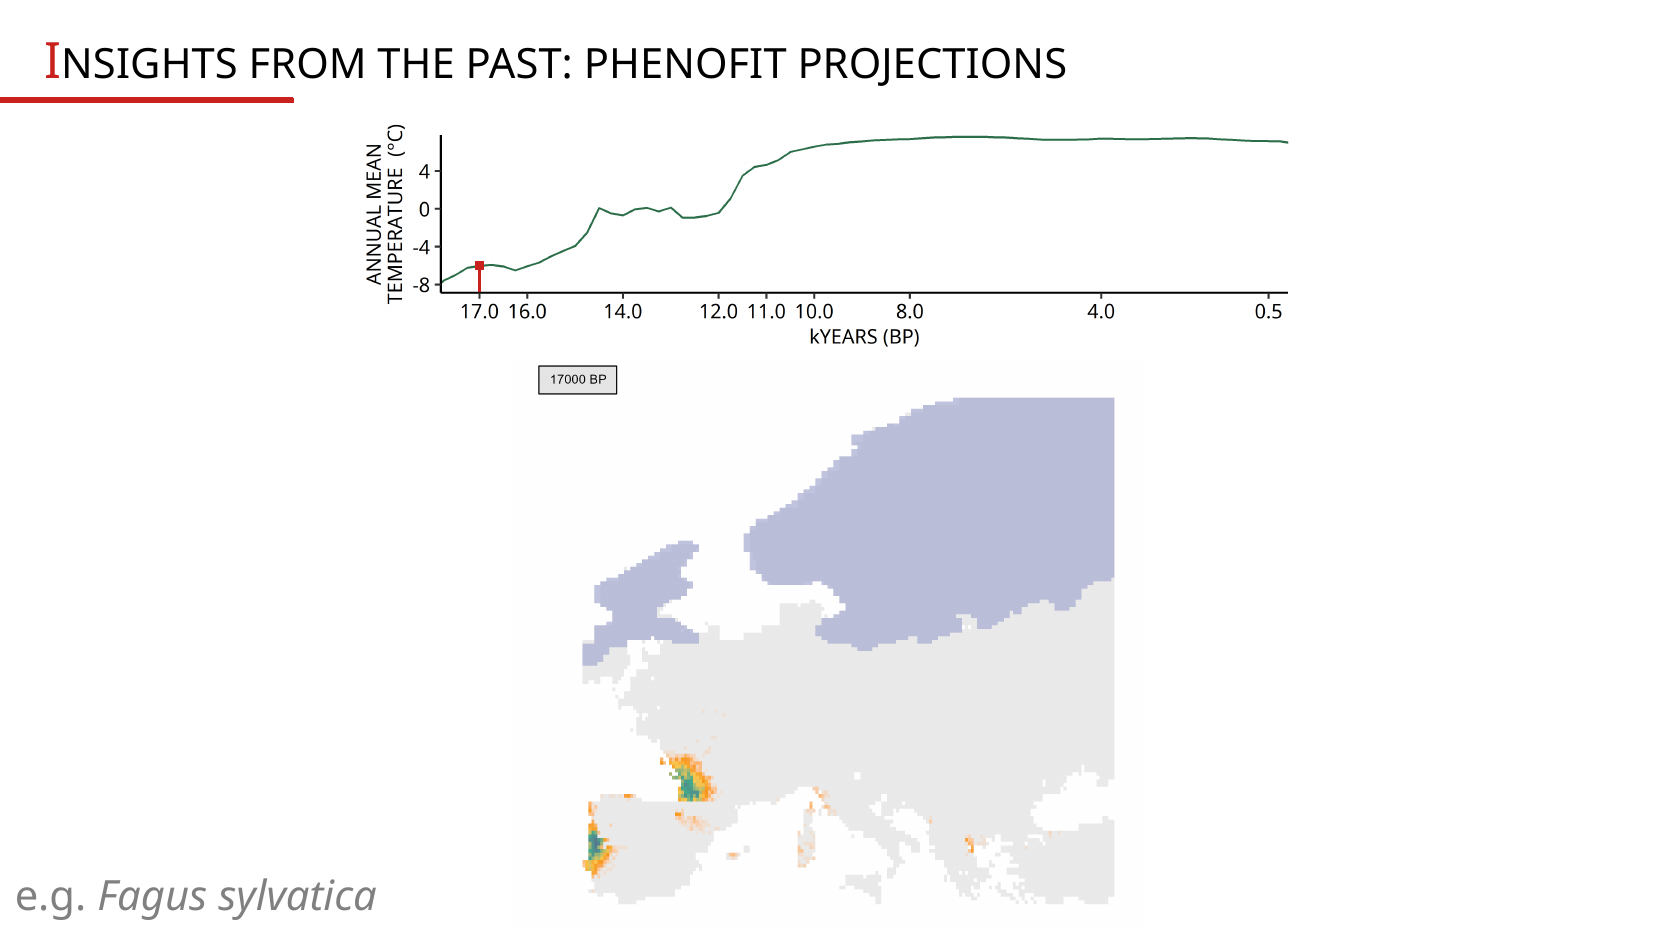

INSIGHTS FROM THE PAST: PHENOFIT PROJECTIONS
e.g. Fagus sylvatica